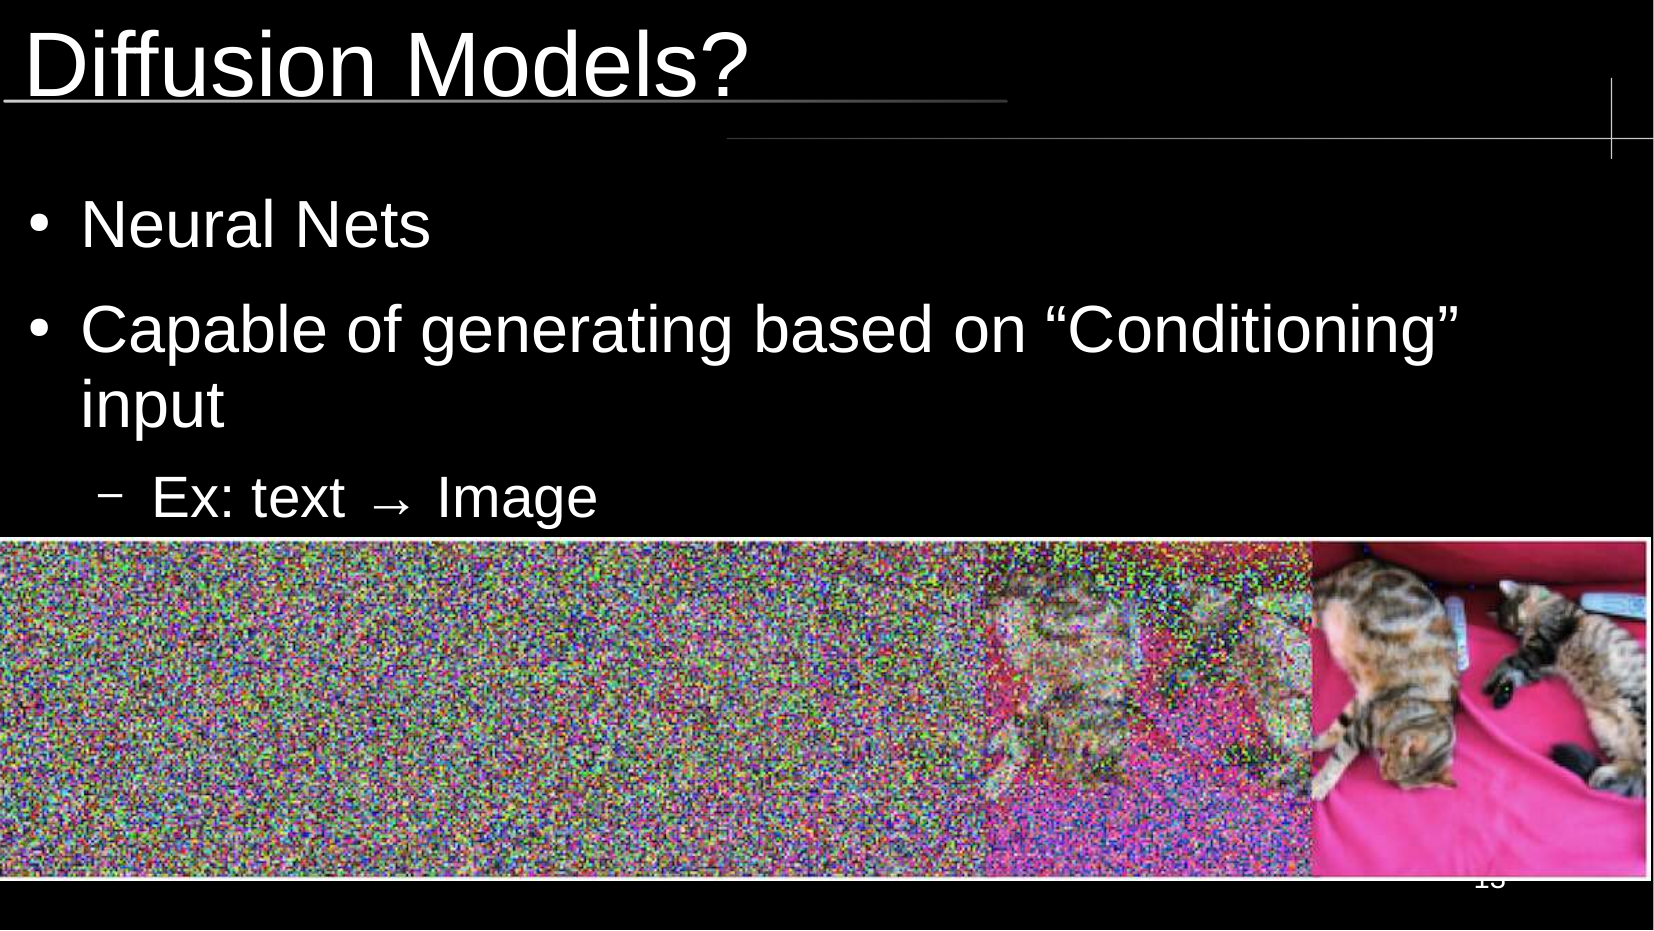

# Diffusion Models?
Neural Nets
Capable of generating based on “Conditioning” input
Ex: text → Image
13